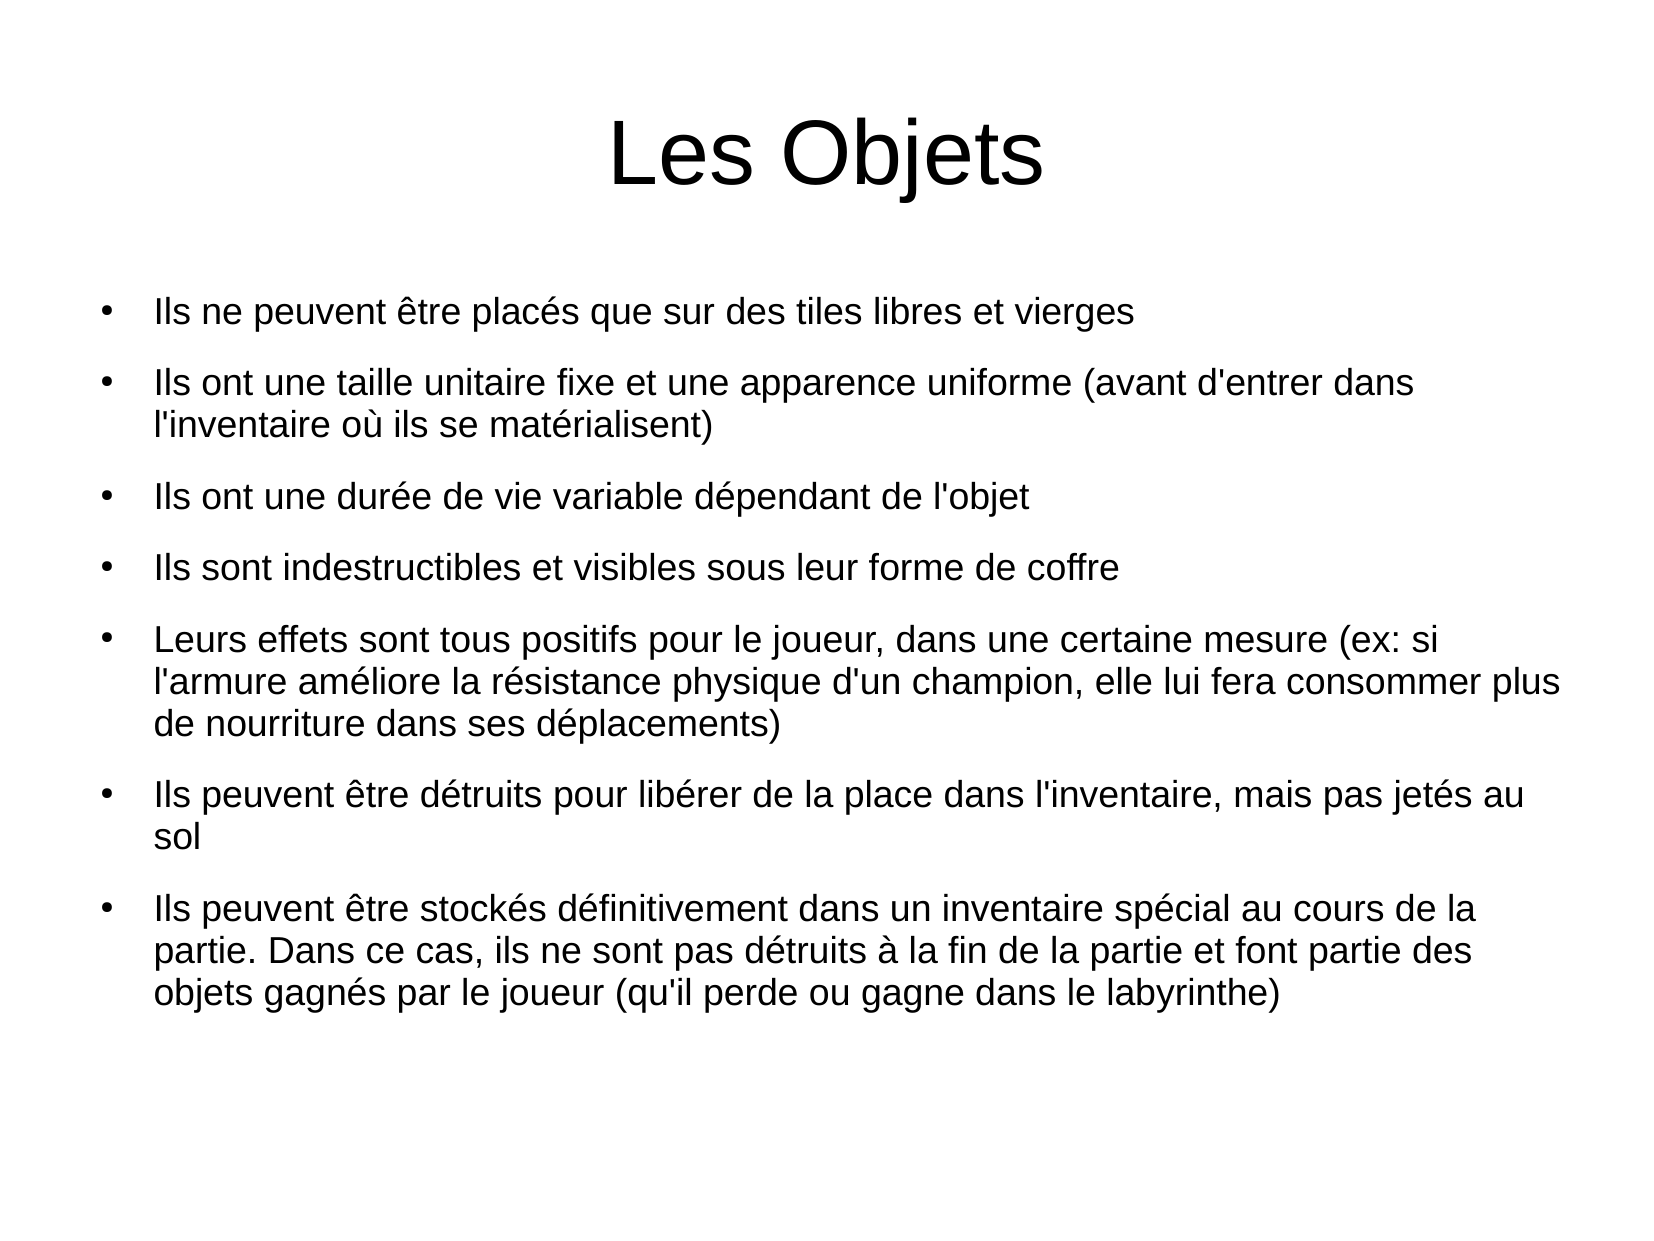

# Les Objets
Ils ne peuvent être placés que sur des tiles libres et vierges
Ils ont une taille unitaire fixe et une apparence uniforme (avant d'entrer dans l'inventaire où ils se matérialisent)
Ils ont une durée de vie variable dépendant de l'objet
Ils sont indestructibles et visibles sous leur forme de coffre
Leurs effets sont tous positifs pour le joueur, dans une certaine mesure (ex: si l'armure améliore la résistance physique d'un champion, elle lui fera consommer plus de nourriture dans ses déplacements)
Ils peuvent être détruits pour libérer de la place dans l'inventaire, mais pas jetés au sol
Ils peuvent être stockés définitivement dans un inventaire spécial au cours de la partie. Dans ce cas, ils ne sont pas détruits à la fin de la partie et font partie des objets gagnés par le joueur (qu'il perde ou gagne dans le labyrinthe)